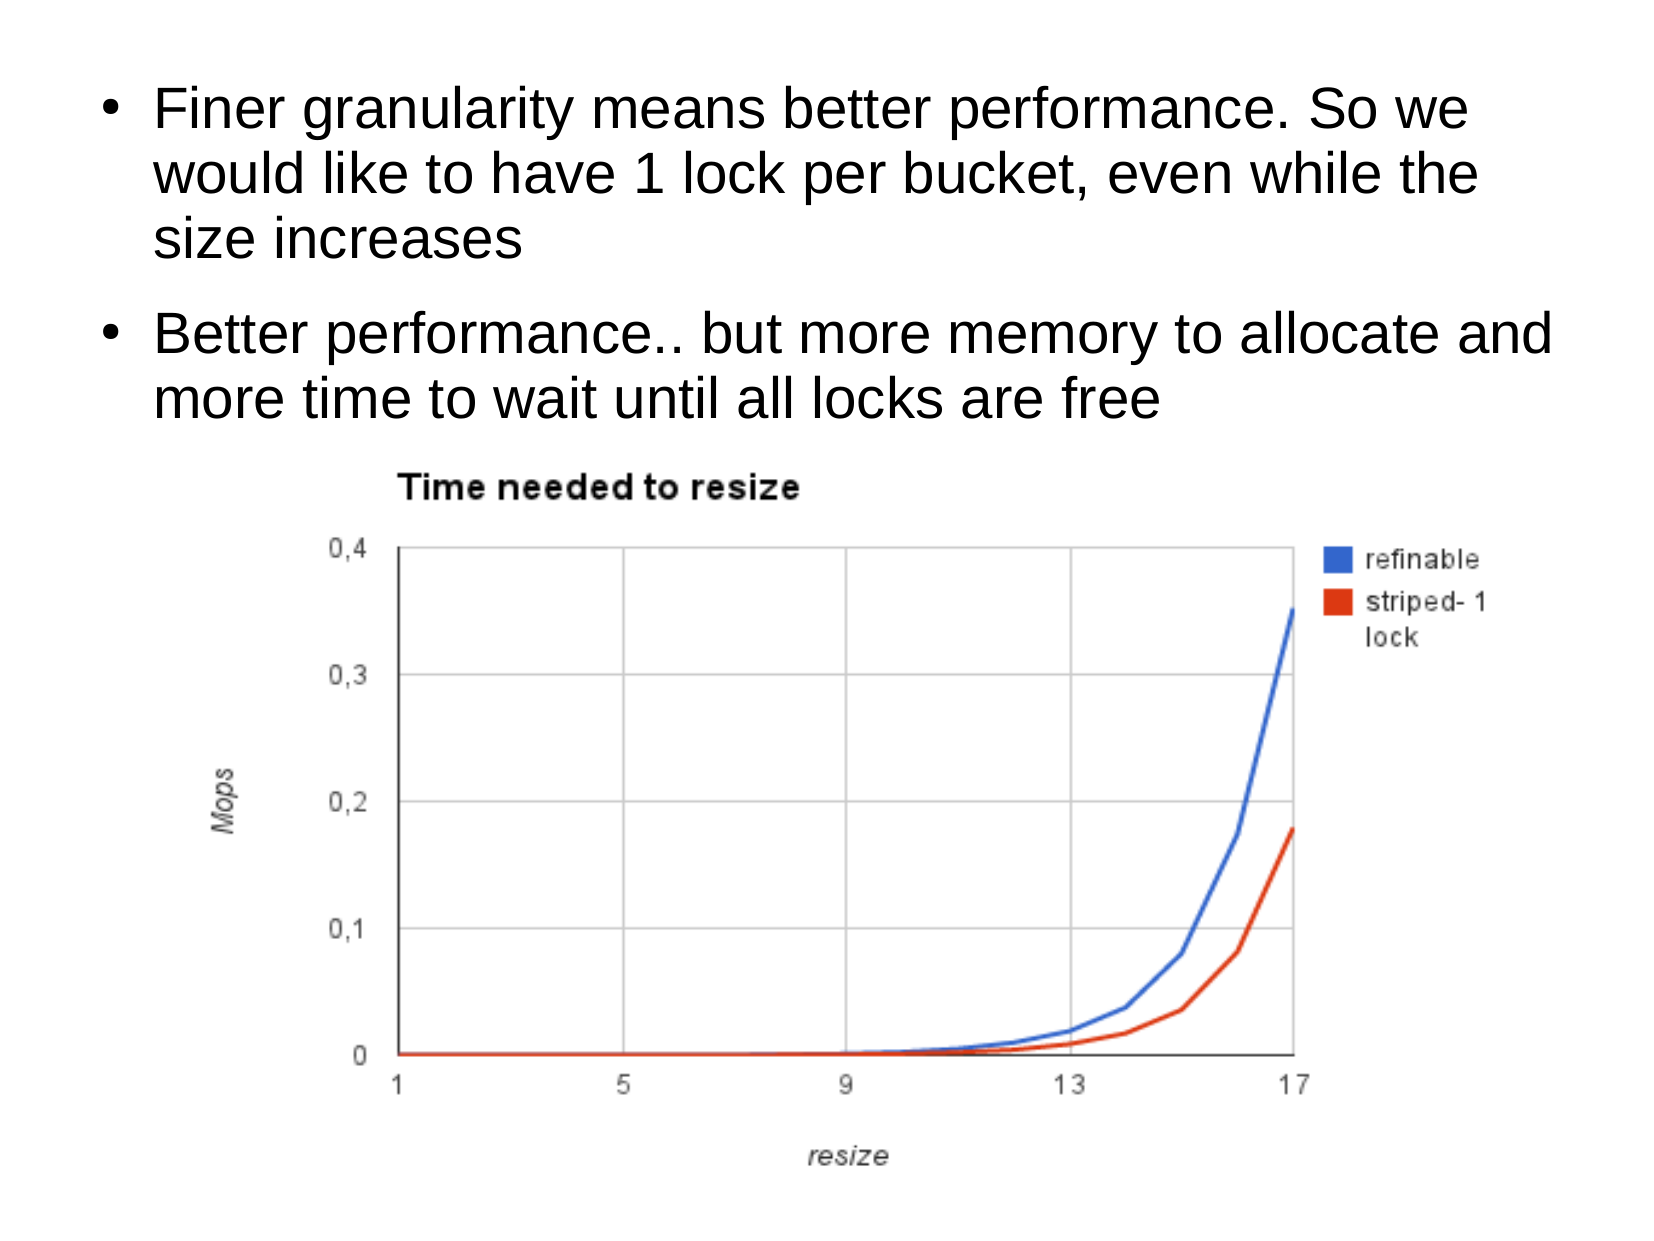

# Finer granularity means better performance. So we would like to have 1 lock per bucket, even while the size increases
Better performance.. but more memory to allocate and more time to wait until all locks are free